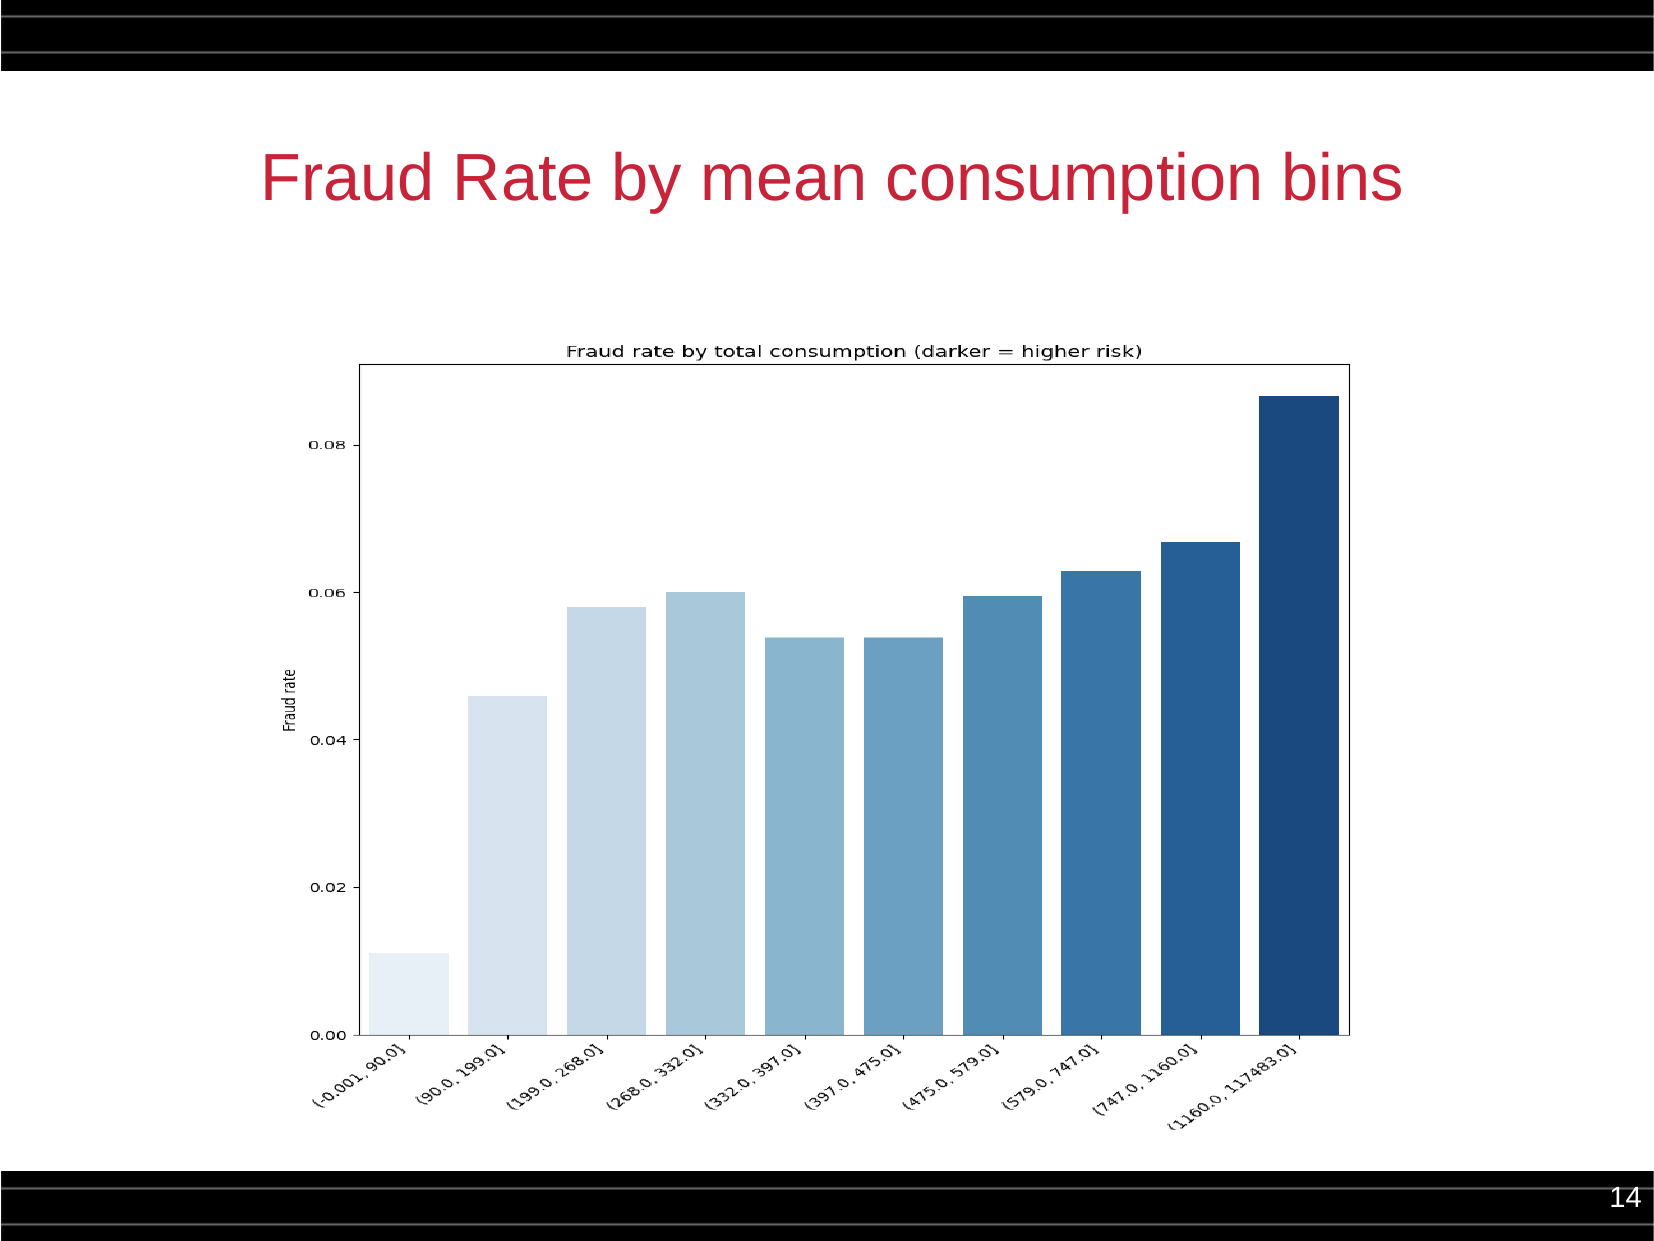

# Fraud Rate by mean consumption bins